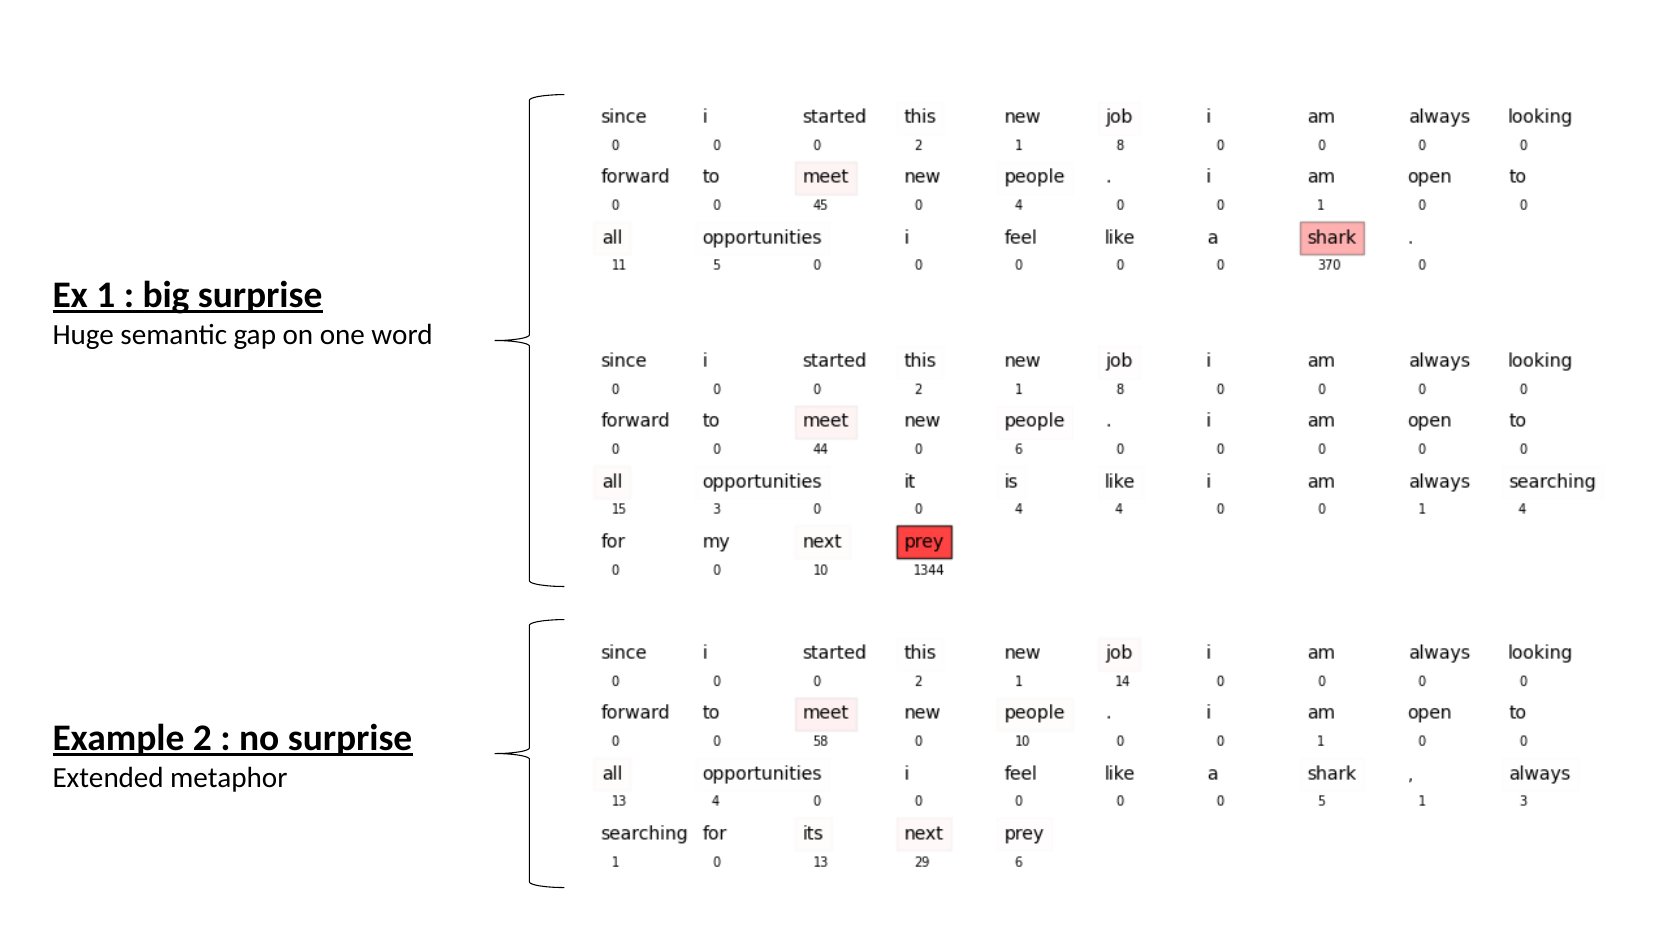

Ex 1 : big surprise
Huge semantic gap on one word
Example 2 : no surprise
Extended metaphor